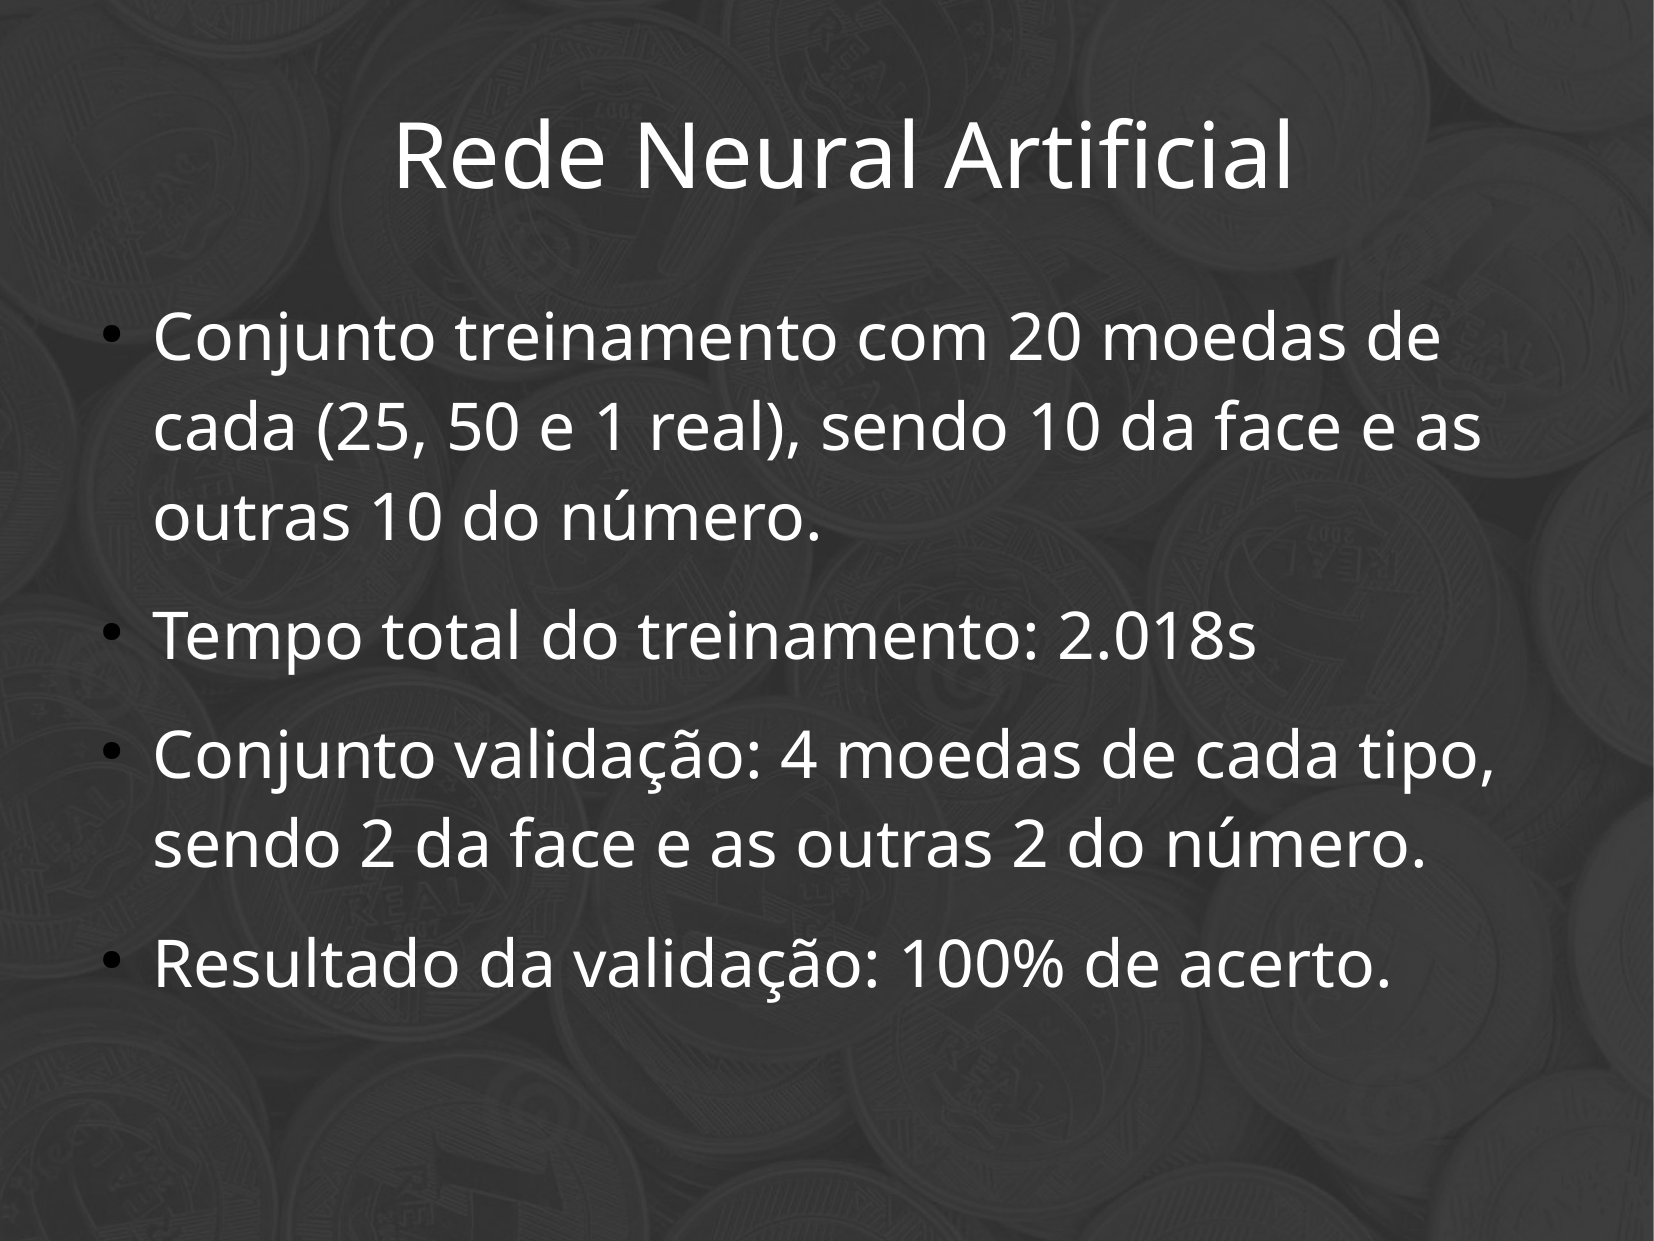

# Rede Neural Artificial
Conjunto treinamento com 20 moedas de cada (25, 50 e 1 real), sendo 10 da face e as outras 10 do número.
Tempo total do treinamento: 2.018s
Conjunto validação: 4 moedas de cada tipo, sendo 2 da face e as outras 2 do número.
Resultado da validação: 100% de acerto.